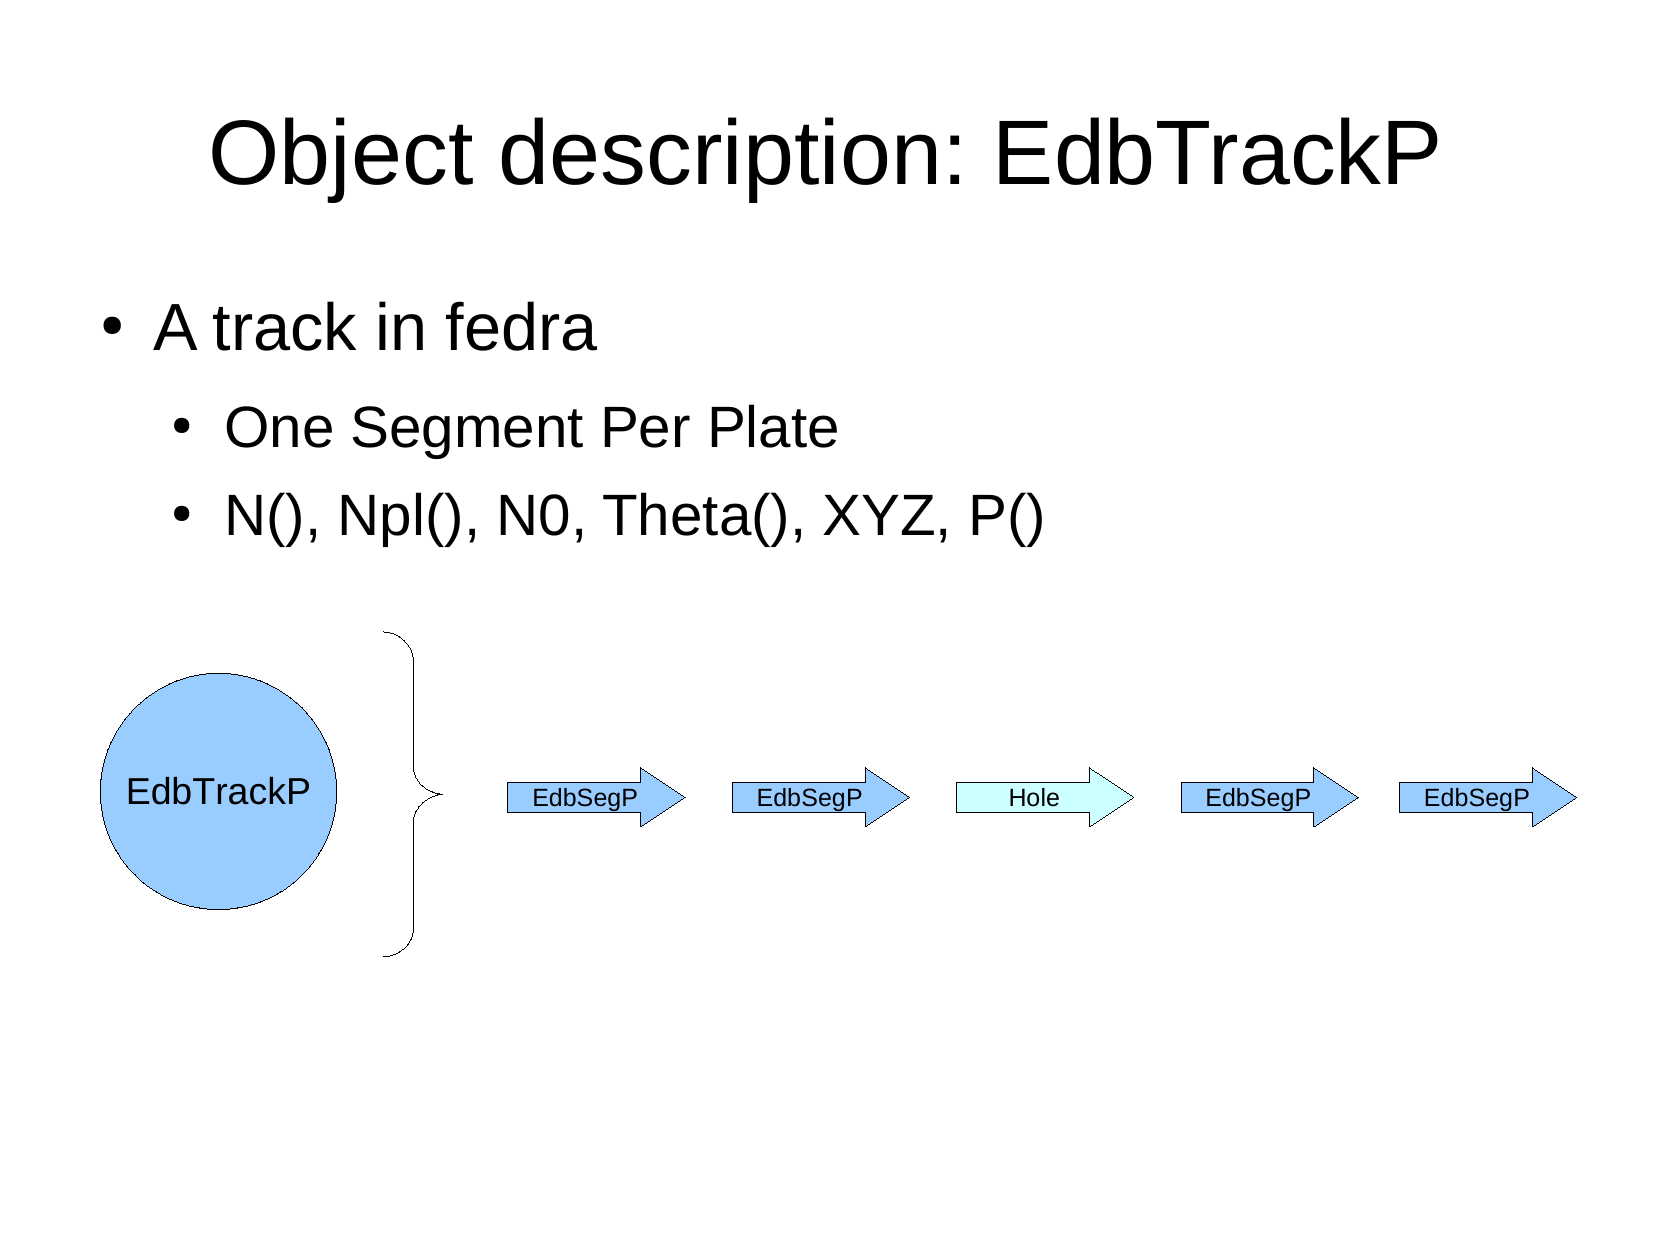

# Object description: EdbTrackP
A track in fedra
One Segment Per Plate
N(), Npl(), N0, Theta(), XYZ, P()
EdbTrackP
EdbSegP
EdbSegP
Hole
EdbSegP
EdbSegP